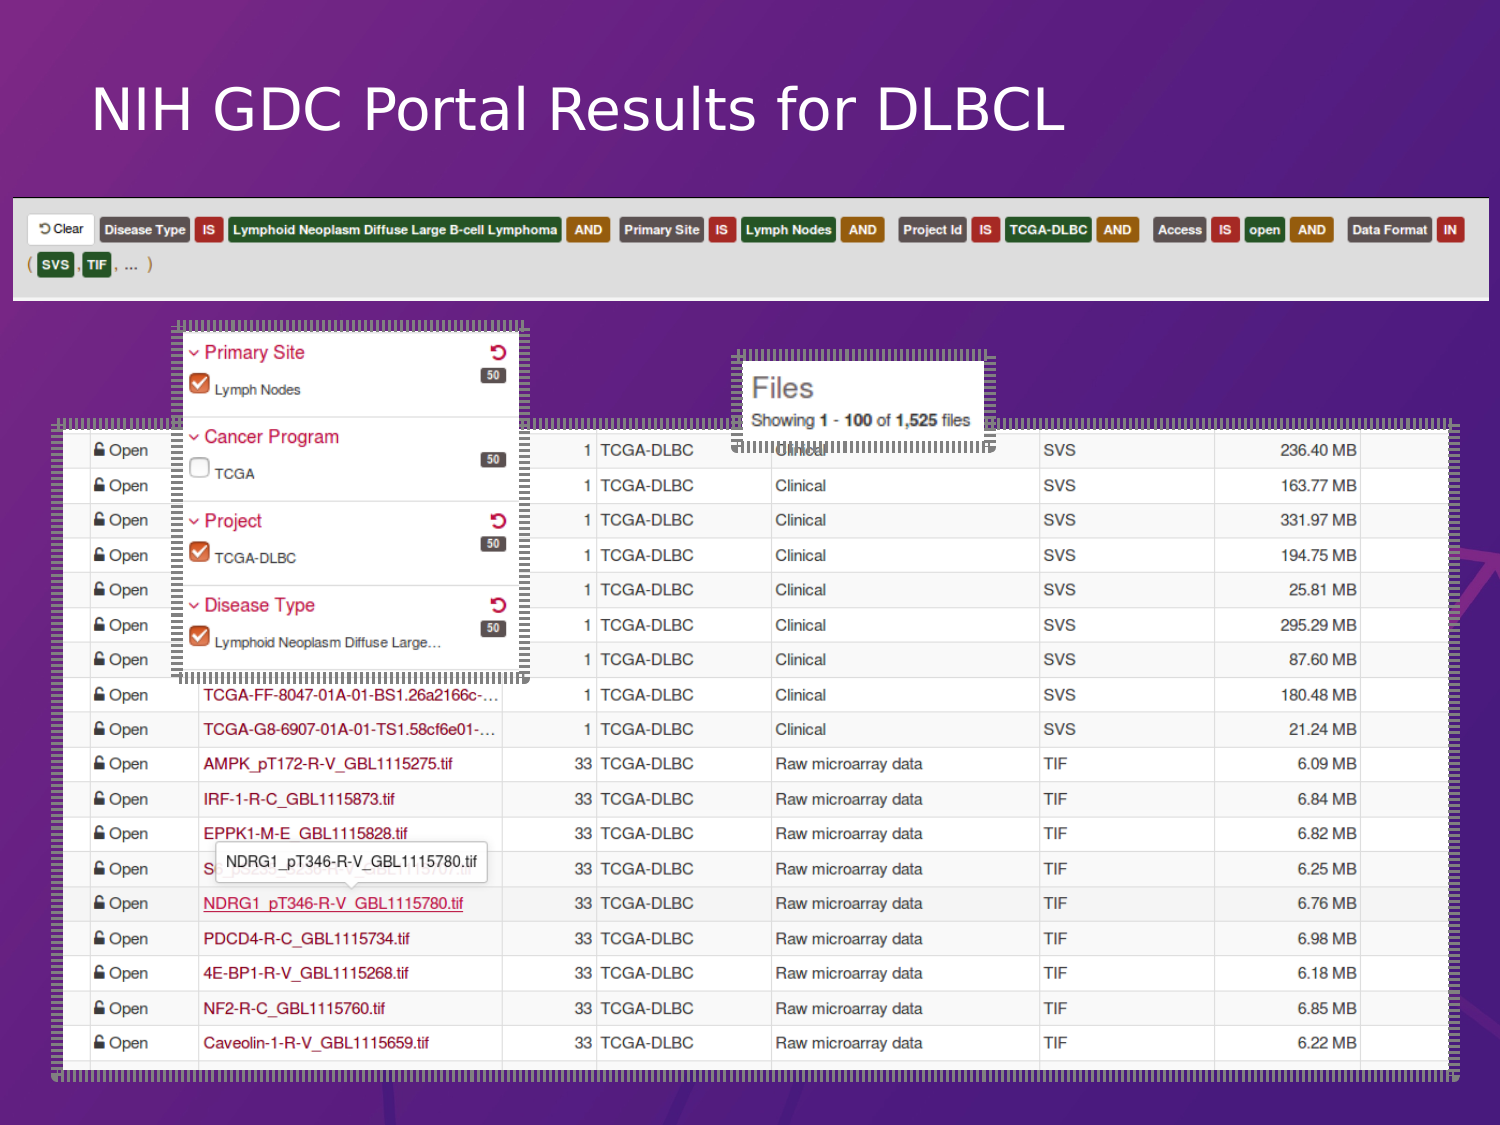

# NIH GDC Portal Results for DLBCL